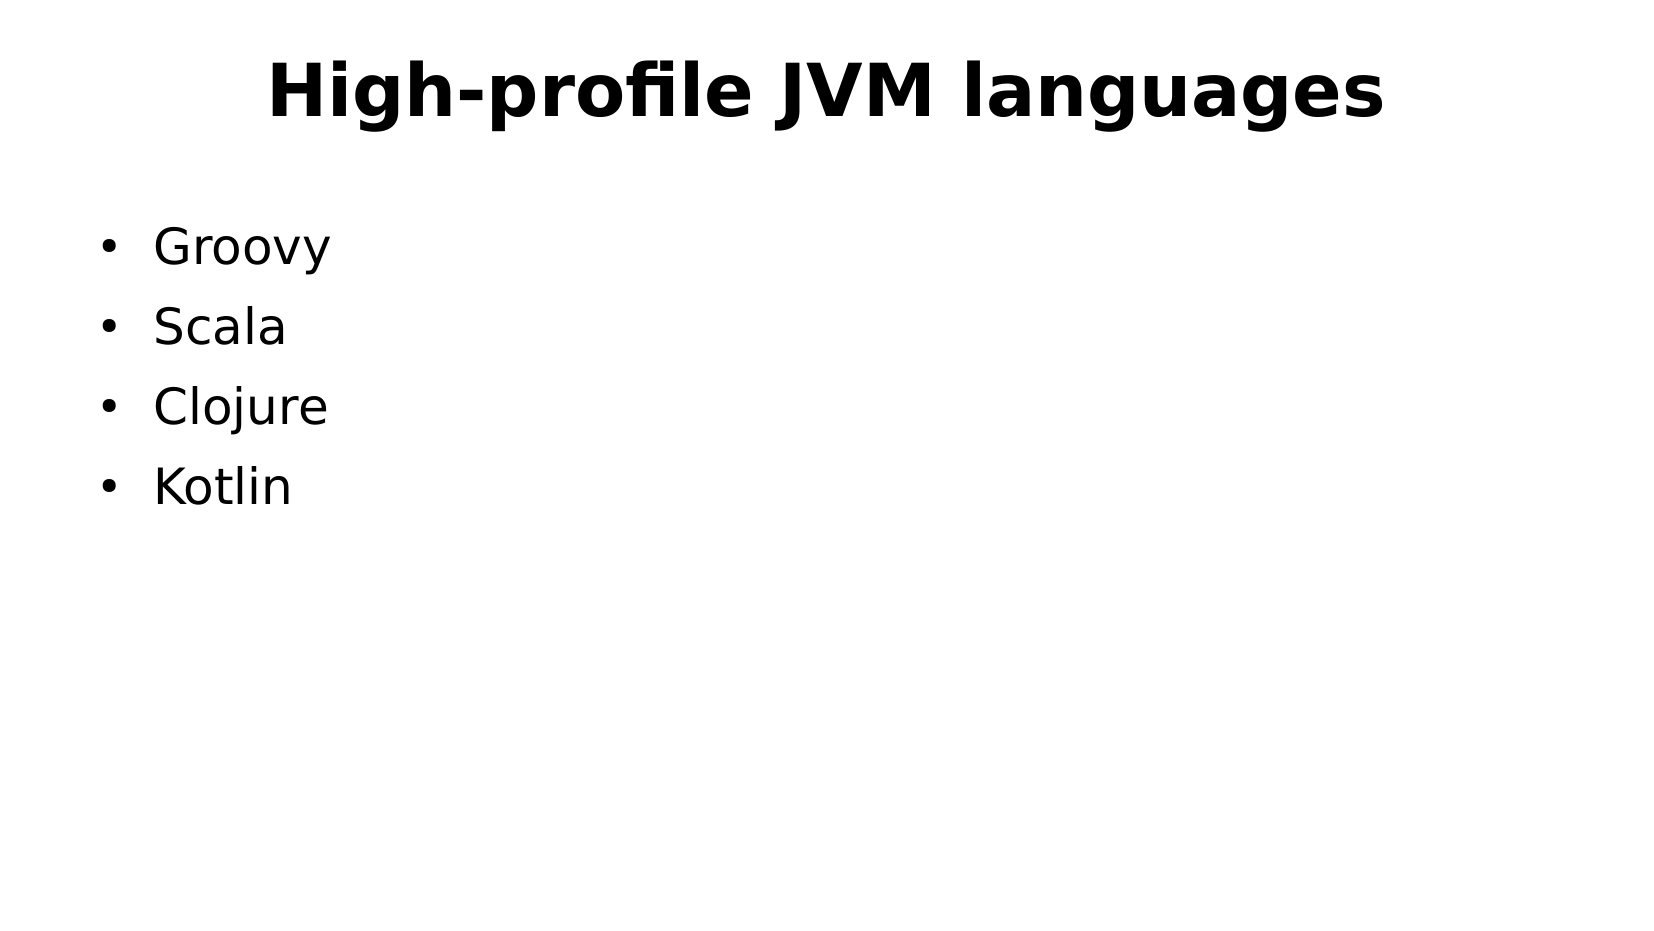

# High-profile JVM languages
Groovy
Scala
Clojure
Kotlin